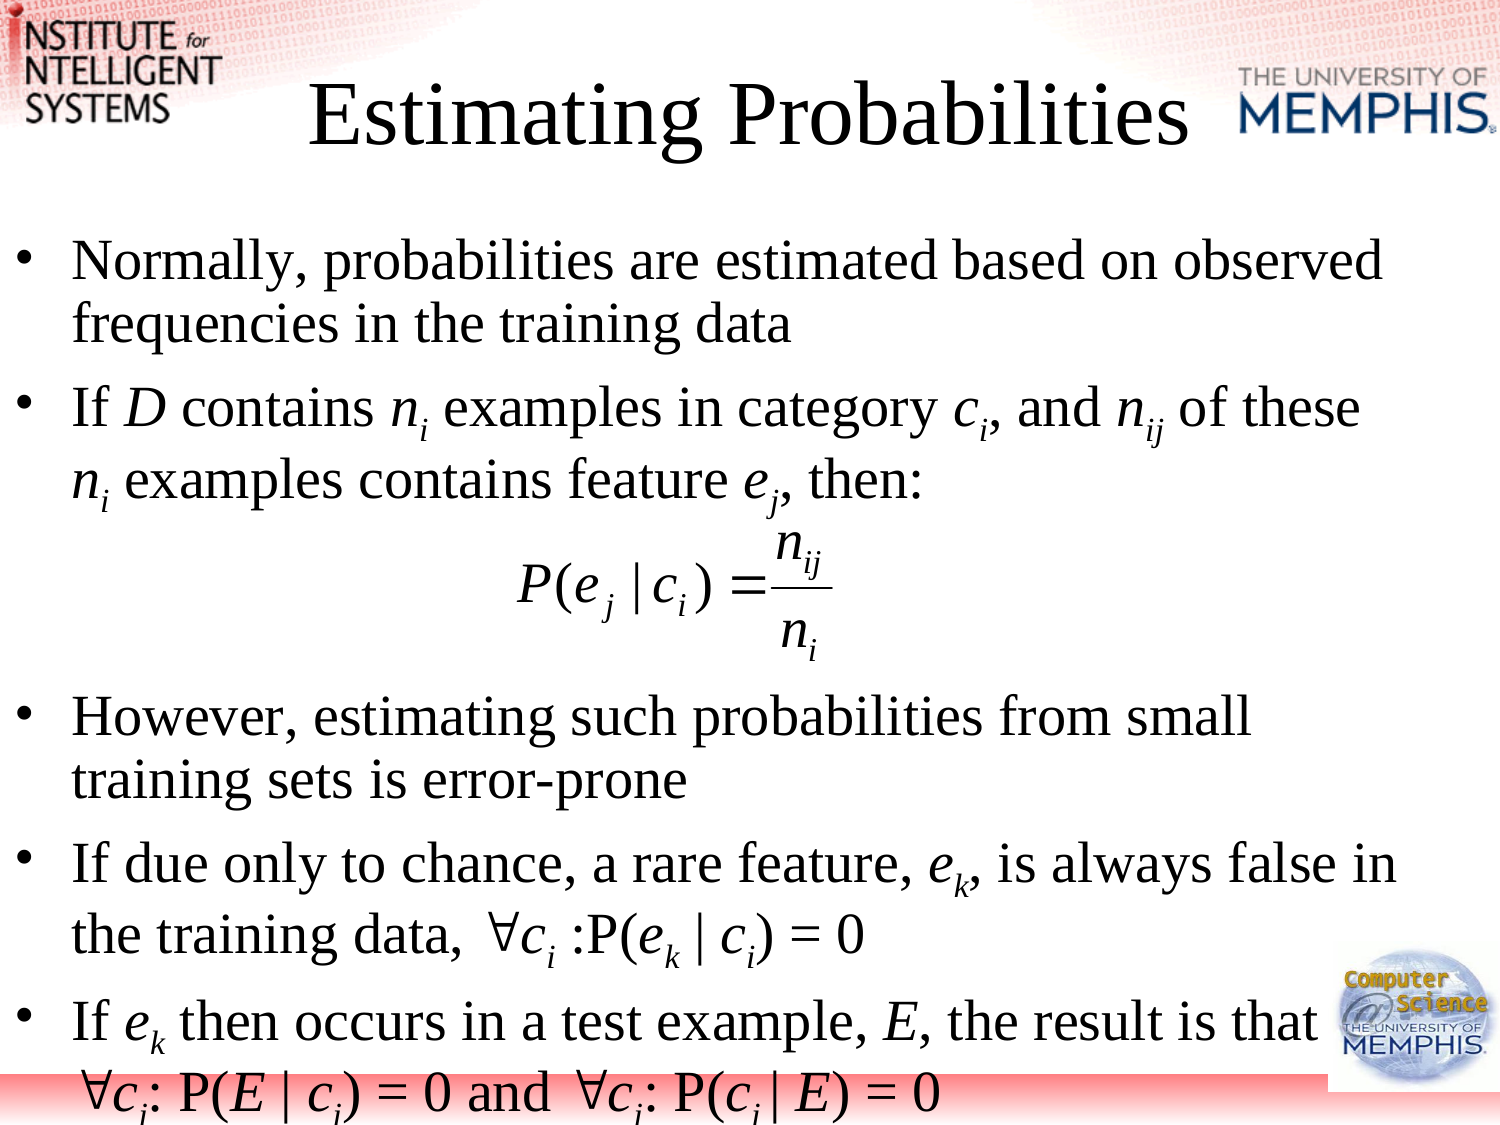

# Estimating Probabilities
Normally, probabilities are estimated based on observed frequencies in the training data
If D contains ni examples in category ci, and nij of these ni examples contains feature ej, then:
However, estimating such probabilities from small training sets is error-prone
If due only to chance, a rare feature, ek, is always false in the training data, ci :P(ek | ci) = 0
If ek then occurs in a test example, E, the result is that ci: P(E | ci) = 0 and ci: P(ci | E) = 0